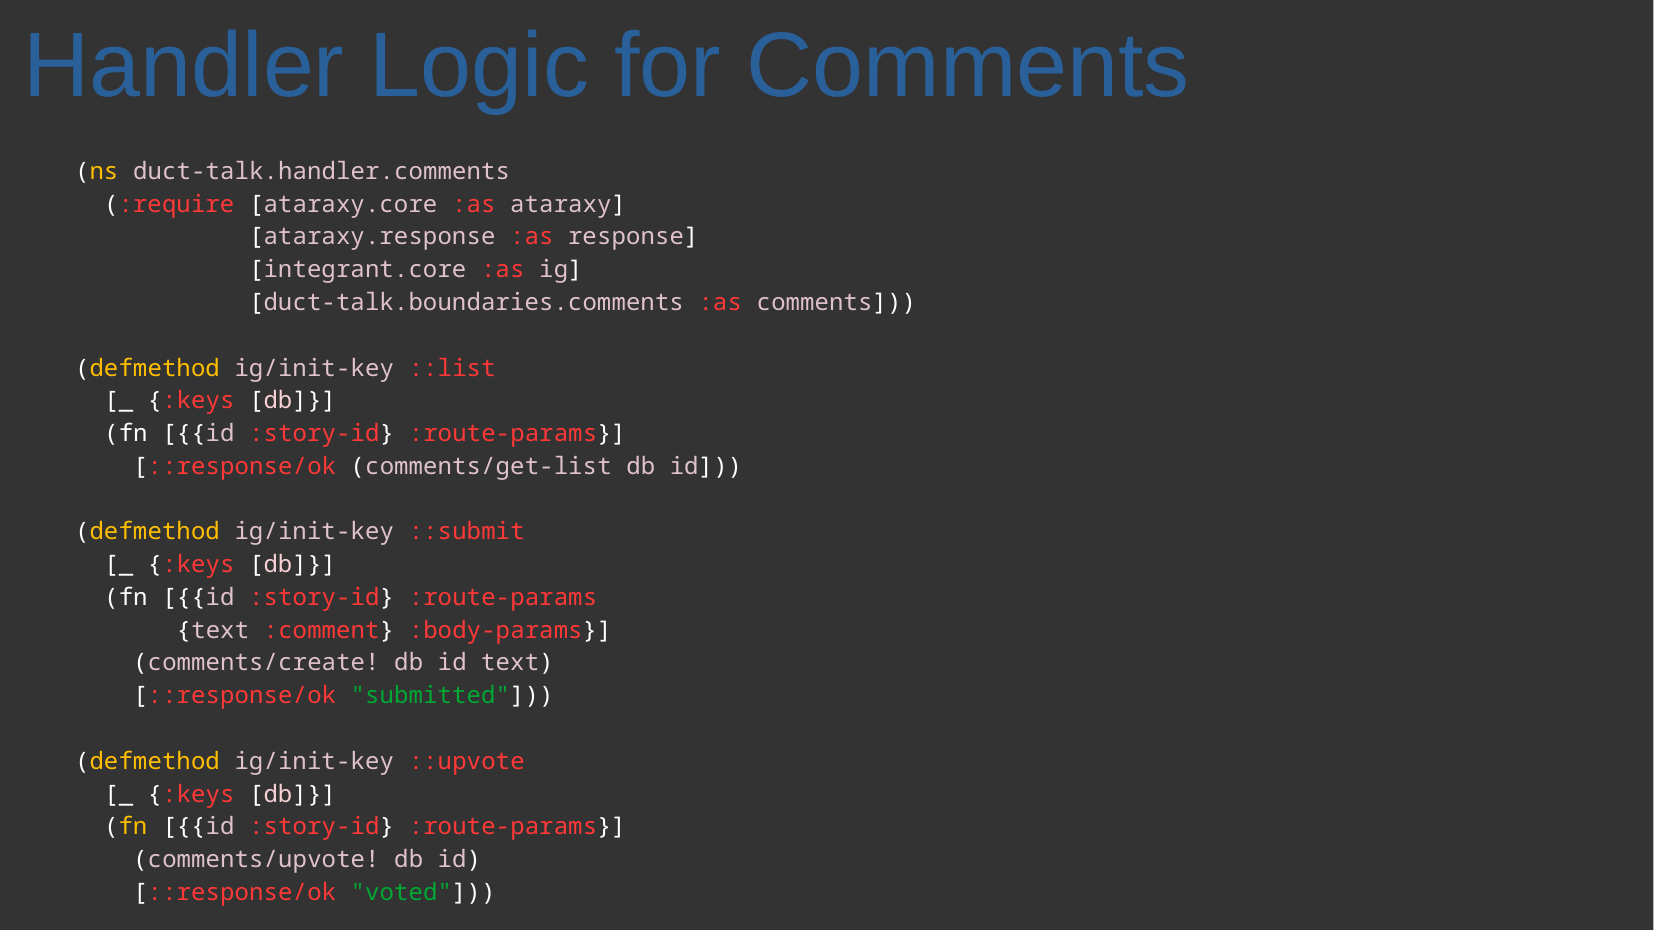

# Handler Logic for Comments
(ns duct-talk.handler.comments
 (:require [ataraxy.core :as ataraxy]
 [ataraxy.response :as response]
 [integrant.core :as ig]
 [duct-talk.boundaries.comments :as comments]))
(defmethod ig/init-key ::list
 [_ {:keys [db]}]
 (fn [{{id :story-id} :route-params}]
 [::response/ok (comments/get-list db id]))
(defmethod ig/init-key ::submit
 [_ {:keys [db]}]
 (fn [{{id :story-id} :route-params
 {text :comment} :body-params}]
 (comments/create! db id text)
 [::response/ok "submitted"]))
(defmethod ig/init-key ::upvote
 [_ {:keys [db]}]
 (fn [{{id :story-id} :route-params}]
 (comments/upvote! db id)
 [::response/ok "voted"]))